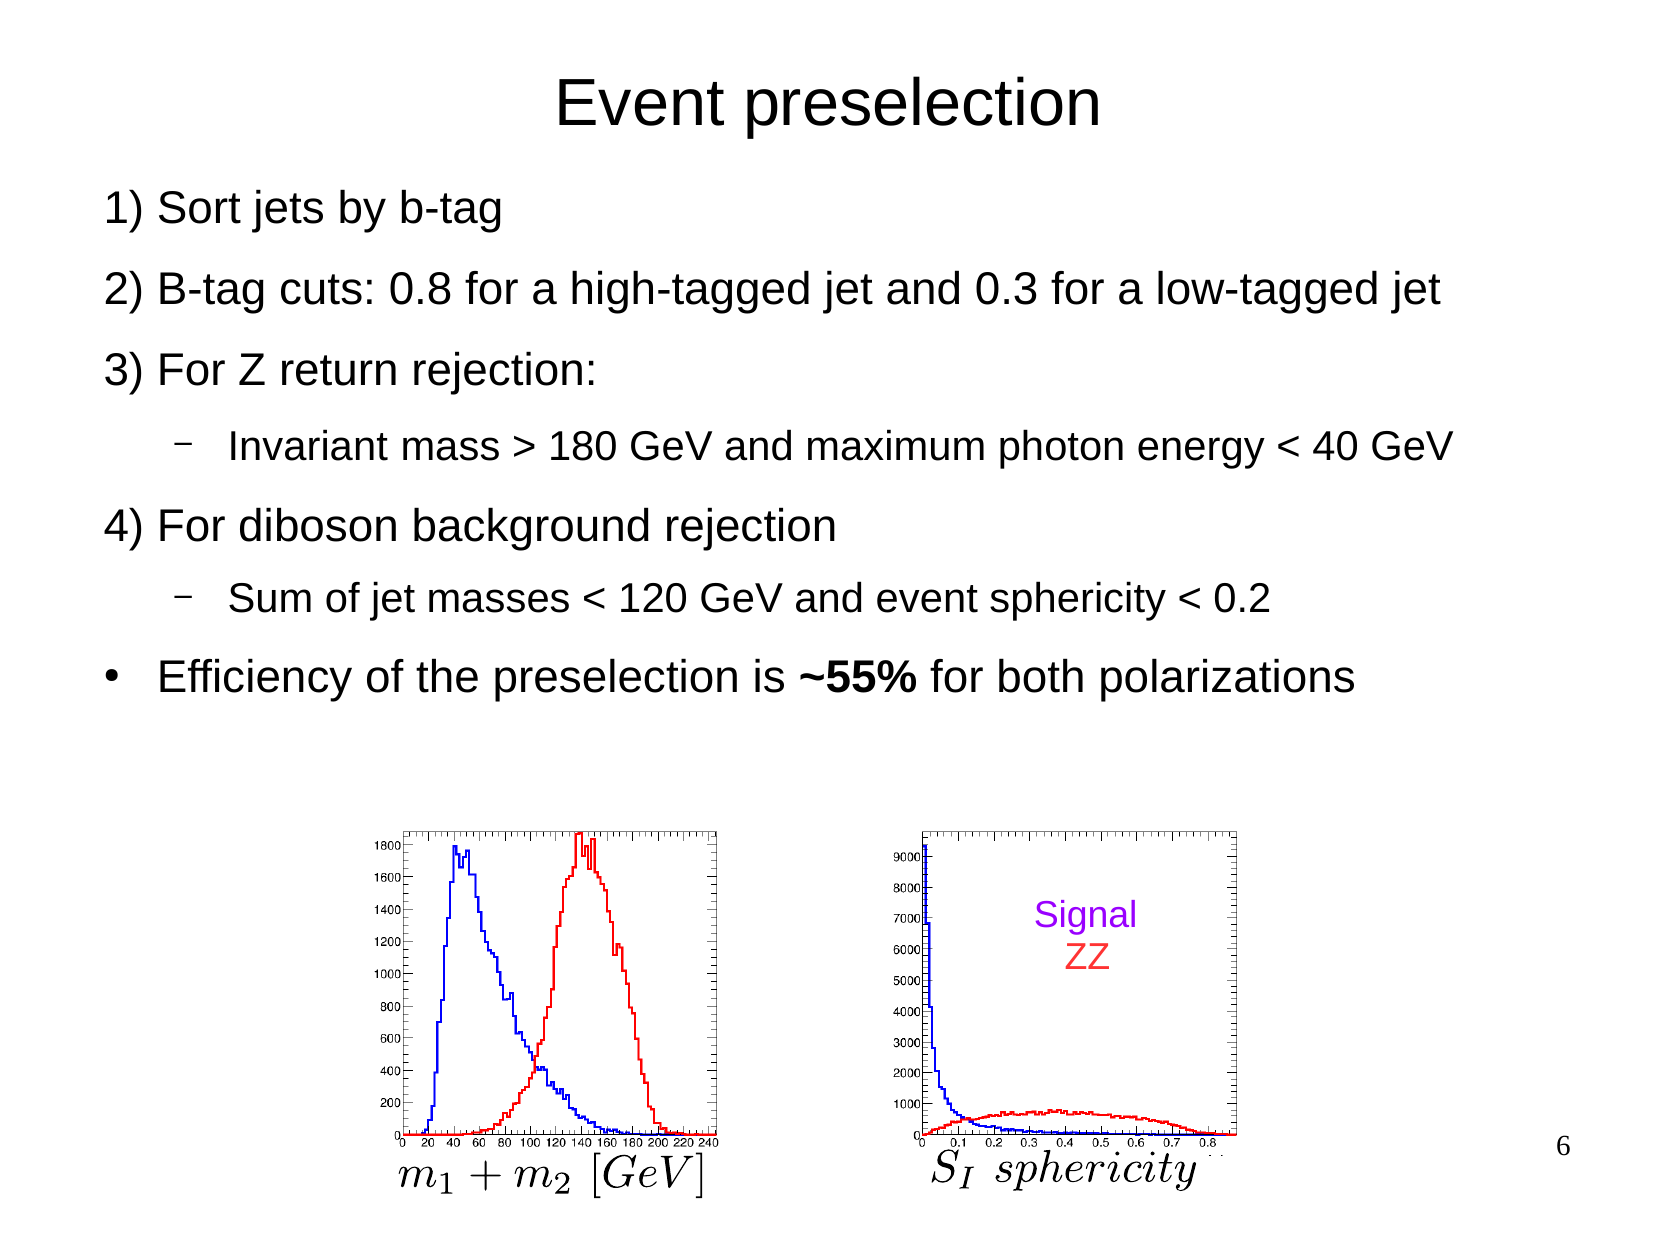

Event preselection
# Sort jets by b-tag
B-tag cuts: 0.8 for a high-tagged jet and 0.3 for a low-tagged jet
For Z return rejection:
Invariant mass > 180 GeV and maximum photon energy < 40 GeV
For diboson background rejection
Sum of jet masses < 120 GeV and event sphericity < 0.2
Efficiency of the preselection is ~55% for both polarizations
Signal
ZZ
6